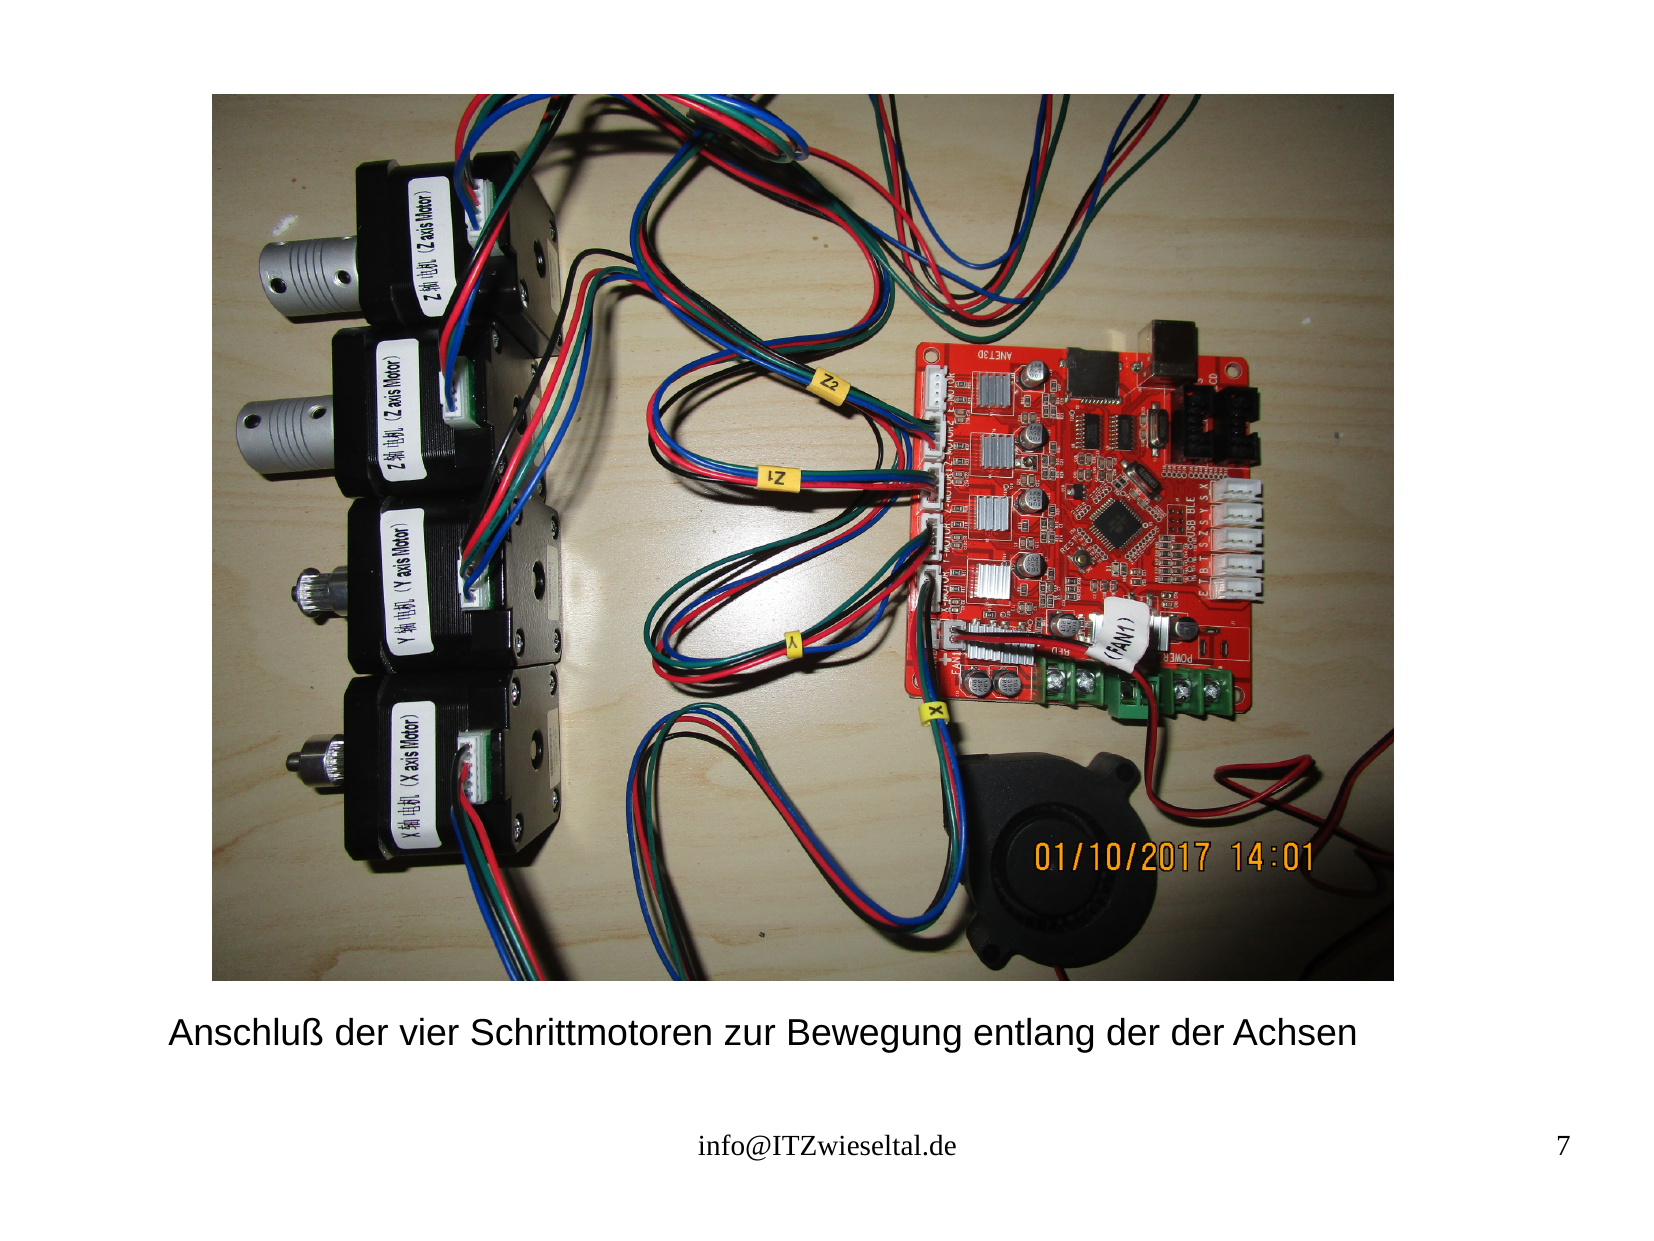

Anschluß der vier Schrittmotoren zur Bewegung entlang der der Achsen
info@ITZwieseltal.de
7